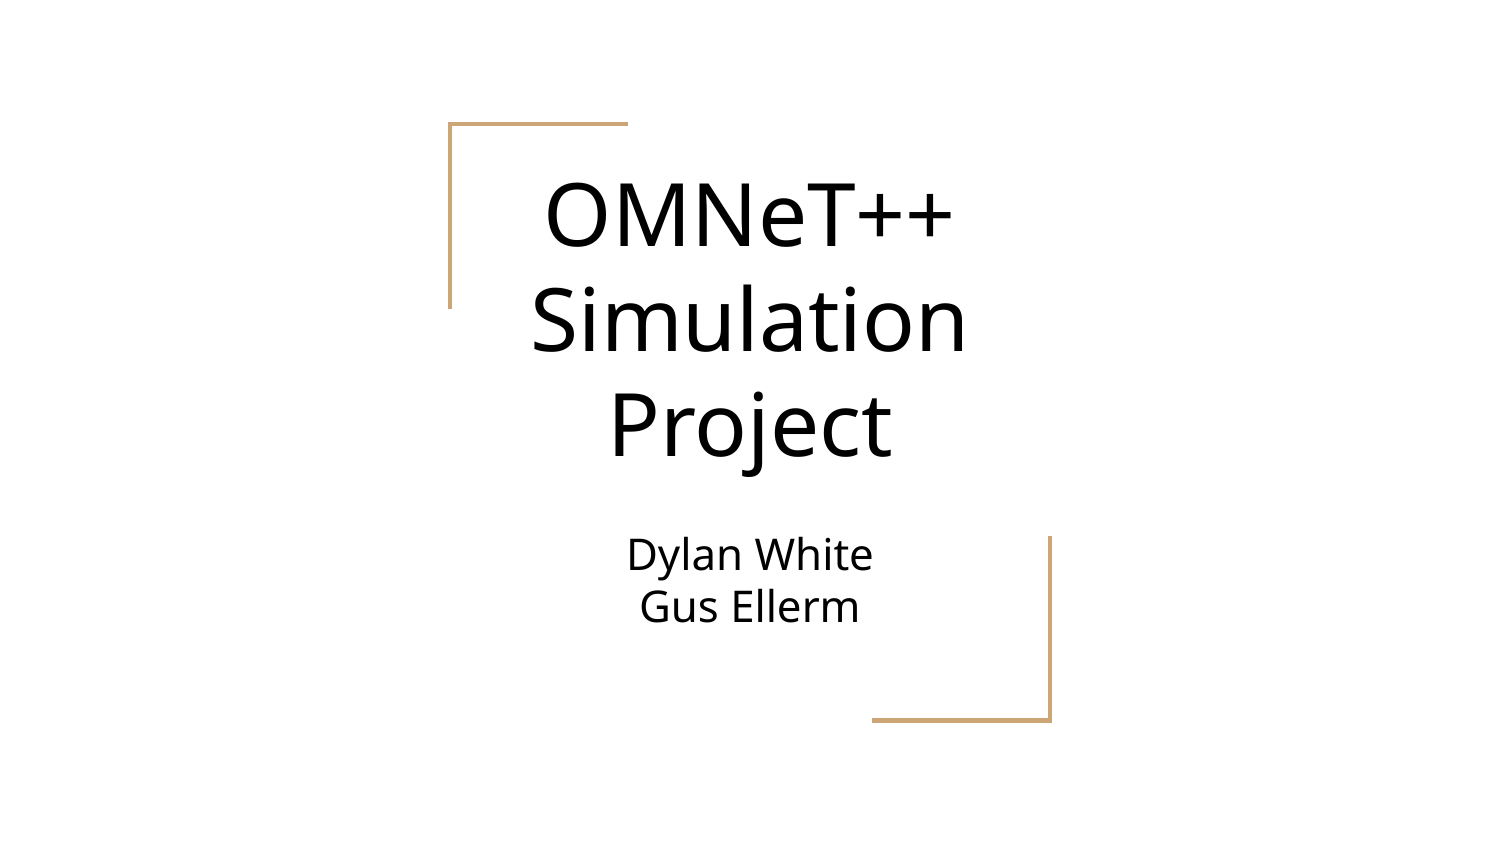

# OMNeT++ Simulation Project
Dylan White
Gus Ellerm